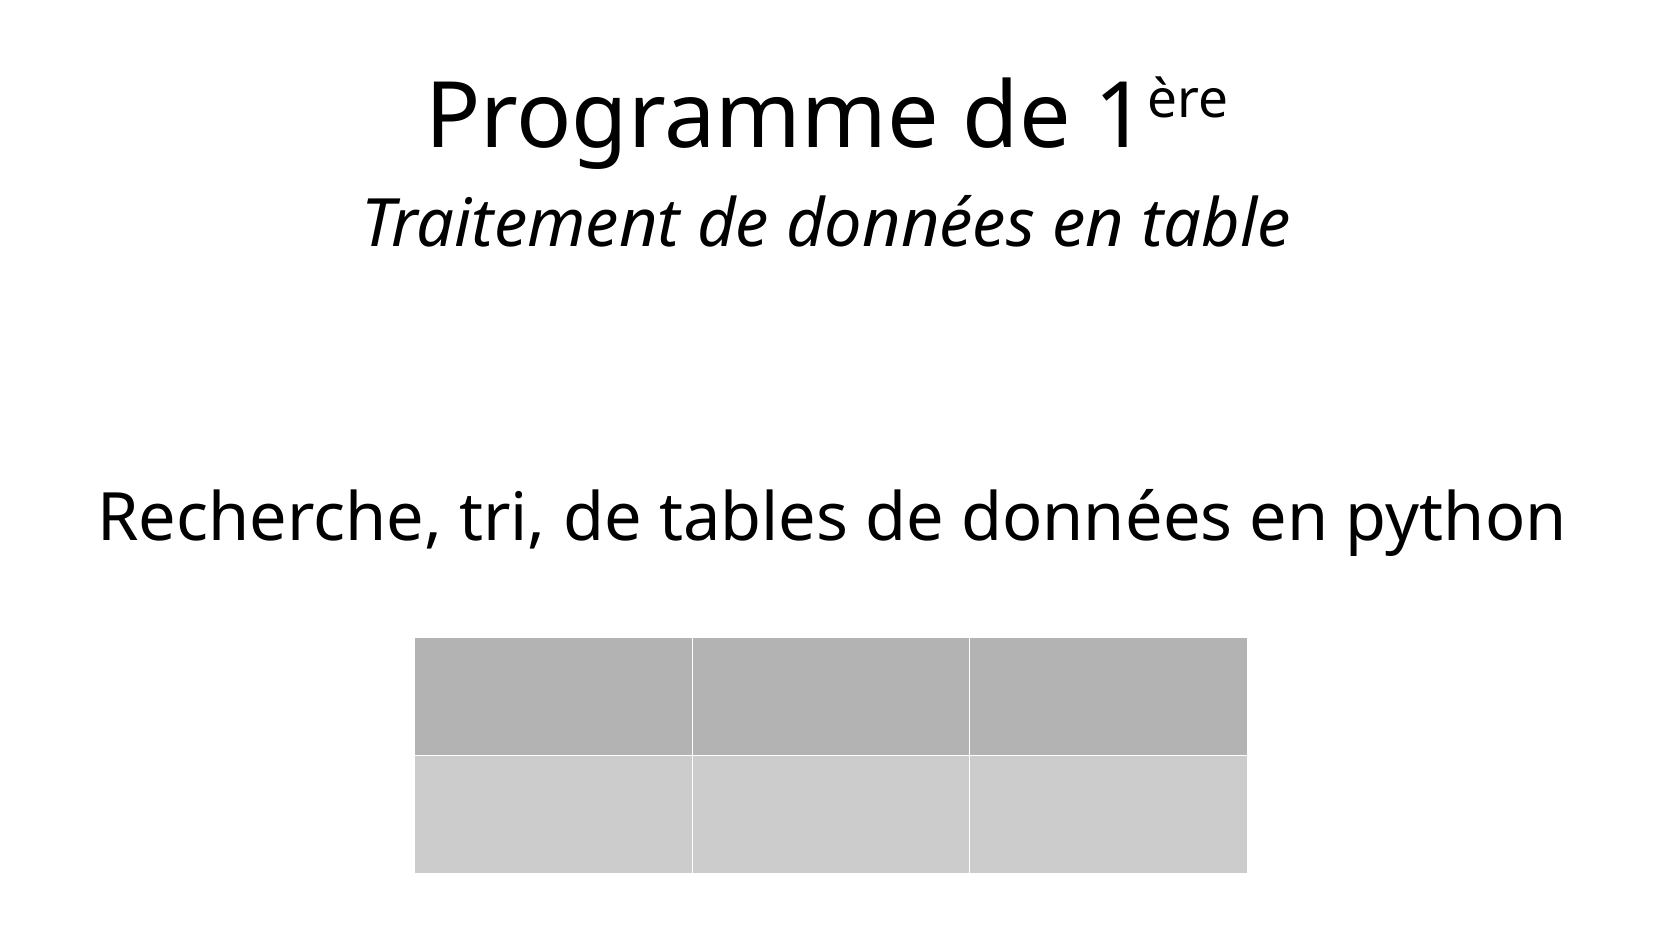

# Programme de 1ère Traitement de données en table
Recherche, tri, de tables de données en python
| | | |
| --- | --- | --- |
| | | |